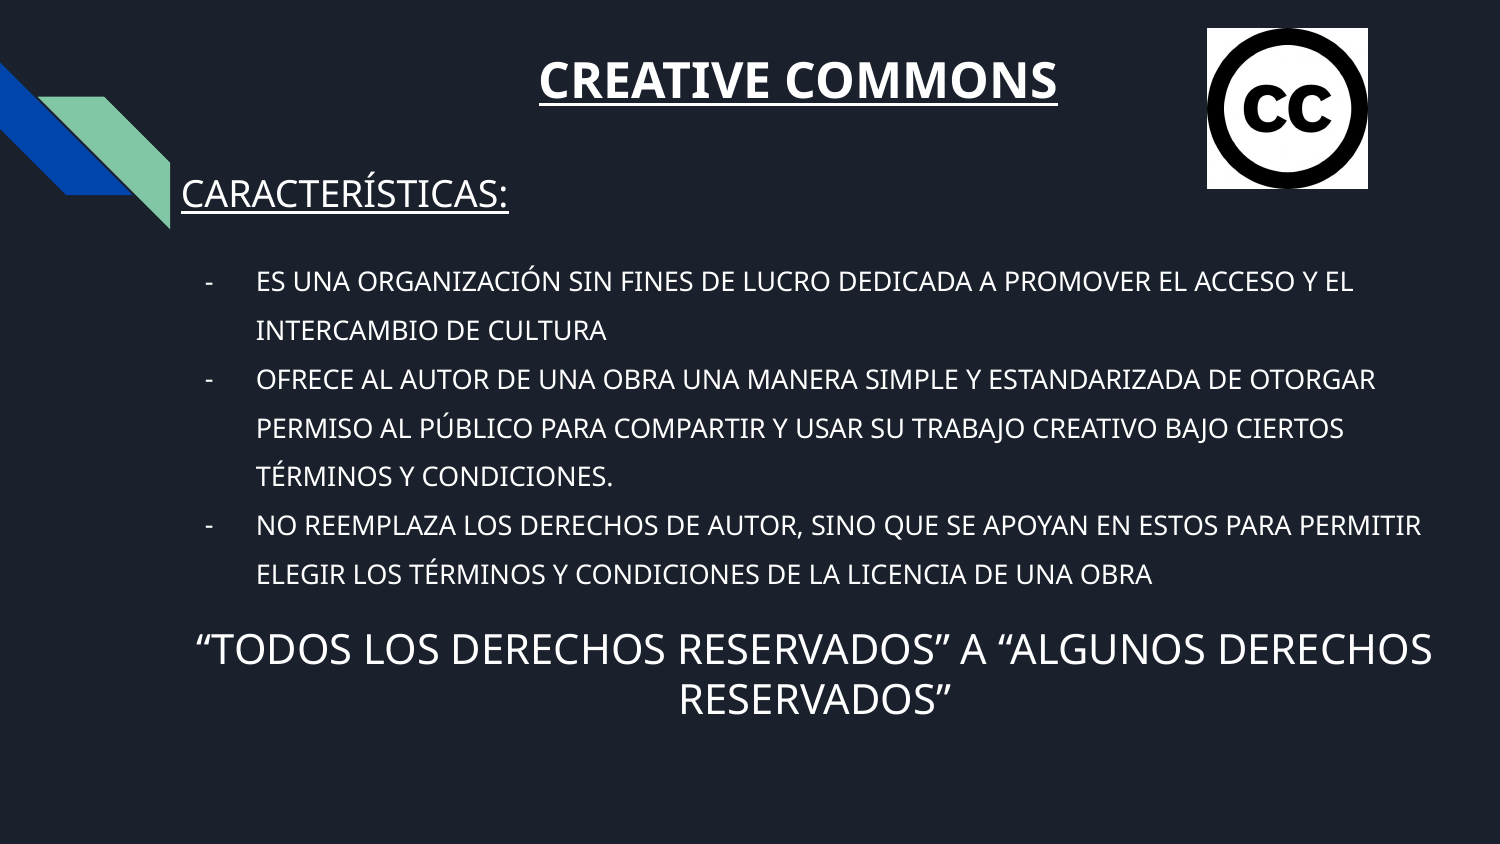

# CREATIVE COMMONS
CARACTERÍSTICAS:
ES UNA ORGANIZACIÓN SIN FINES DE LUCRO DEDICADA A PROMOVER EL ACCESO Y EL INTERCAMBIO DE CULTURA
OFRECE AL AUTOR DE UNA OBRA UNA MANERA SIMPLE Y ESTANDARIZADA DE OTORGAR PERMISO AL PÚBLICO PARA COMPARTIR Y USAR SU TRABAJO CREATIVO BAJO CIERTOS TÉRMINOS Y CONDICIONES.
NO REEMPLAZA LOS DERECHOS DE AUTOR, SINO QUE SE APOYAN EN ESTOS PARA PERMITIR ELEGIR LOS TÉRMINOS Y CONDICIONES DE LA LICENCIA DE UNA OBRA
“TODOS LOS DERECHOS RESERVADOS” A “ALGUNOS DERECHOS RESERVADOS”